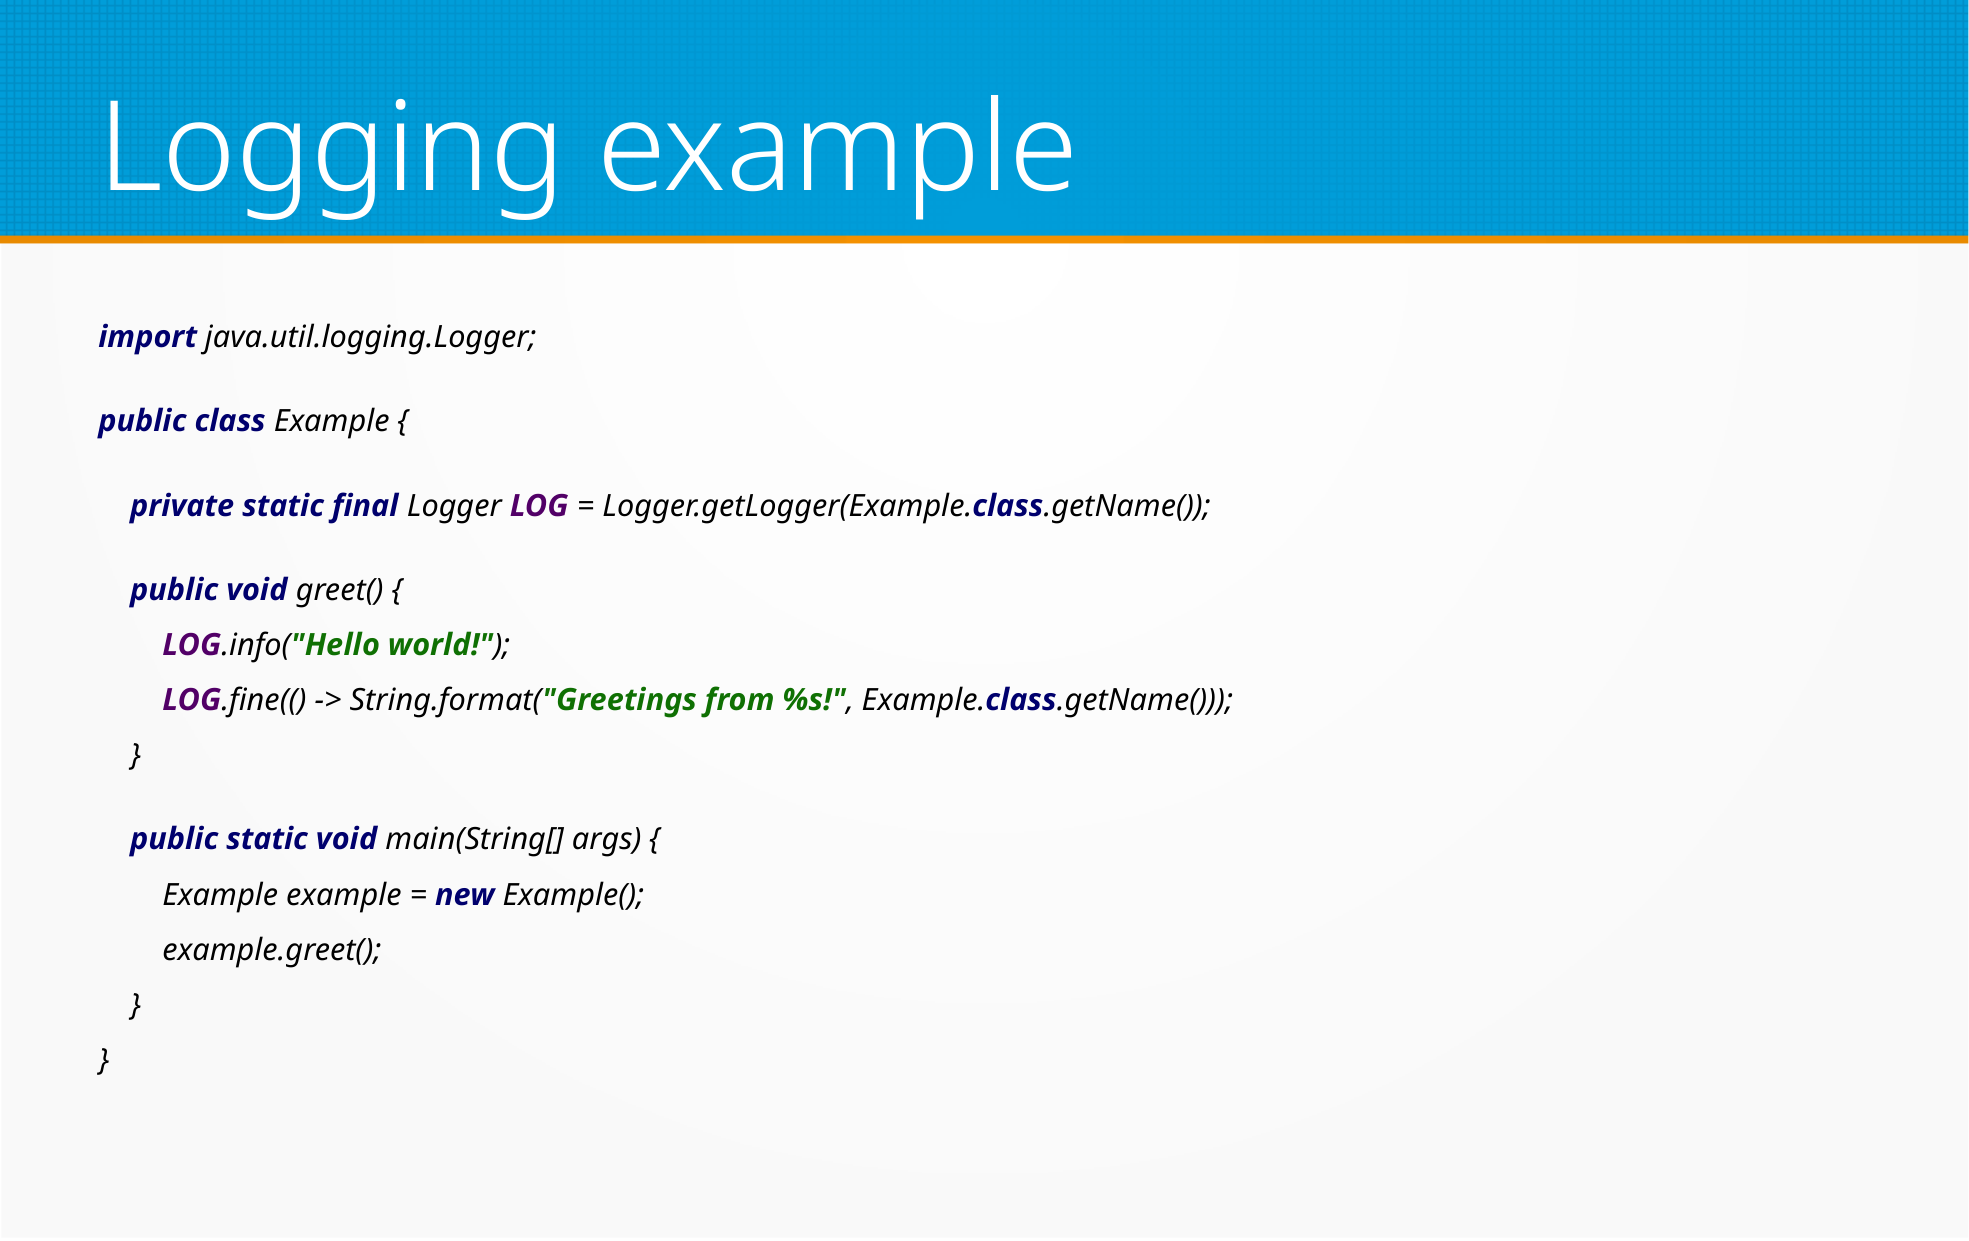

# Logging example
import java.util.logging.Logger;
public class Example {
 private static final Logger LOG = Logger.getLogger(Example.class.getName());
 public void greet() {
 LOG.info("Hello world!");
 LOG.fine(() -> String.format("Greetings from %s!", Example.class.getName()));
 }
 public static void main(String[] args) {
 Example example = new Example();
 example.greet();
 }
}